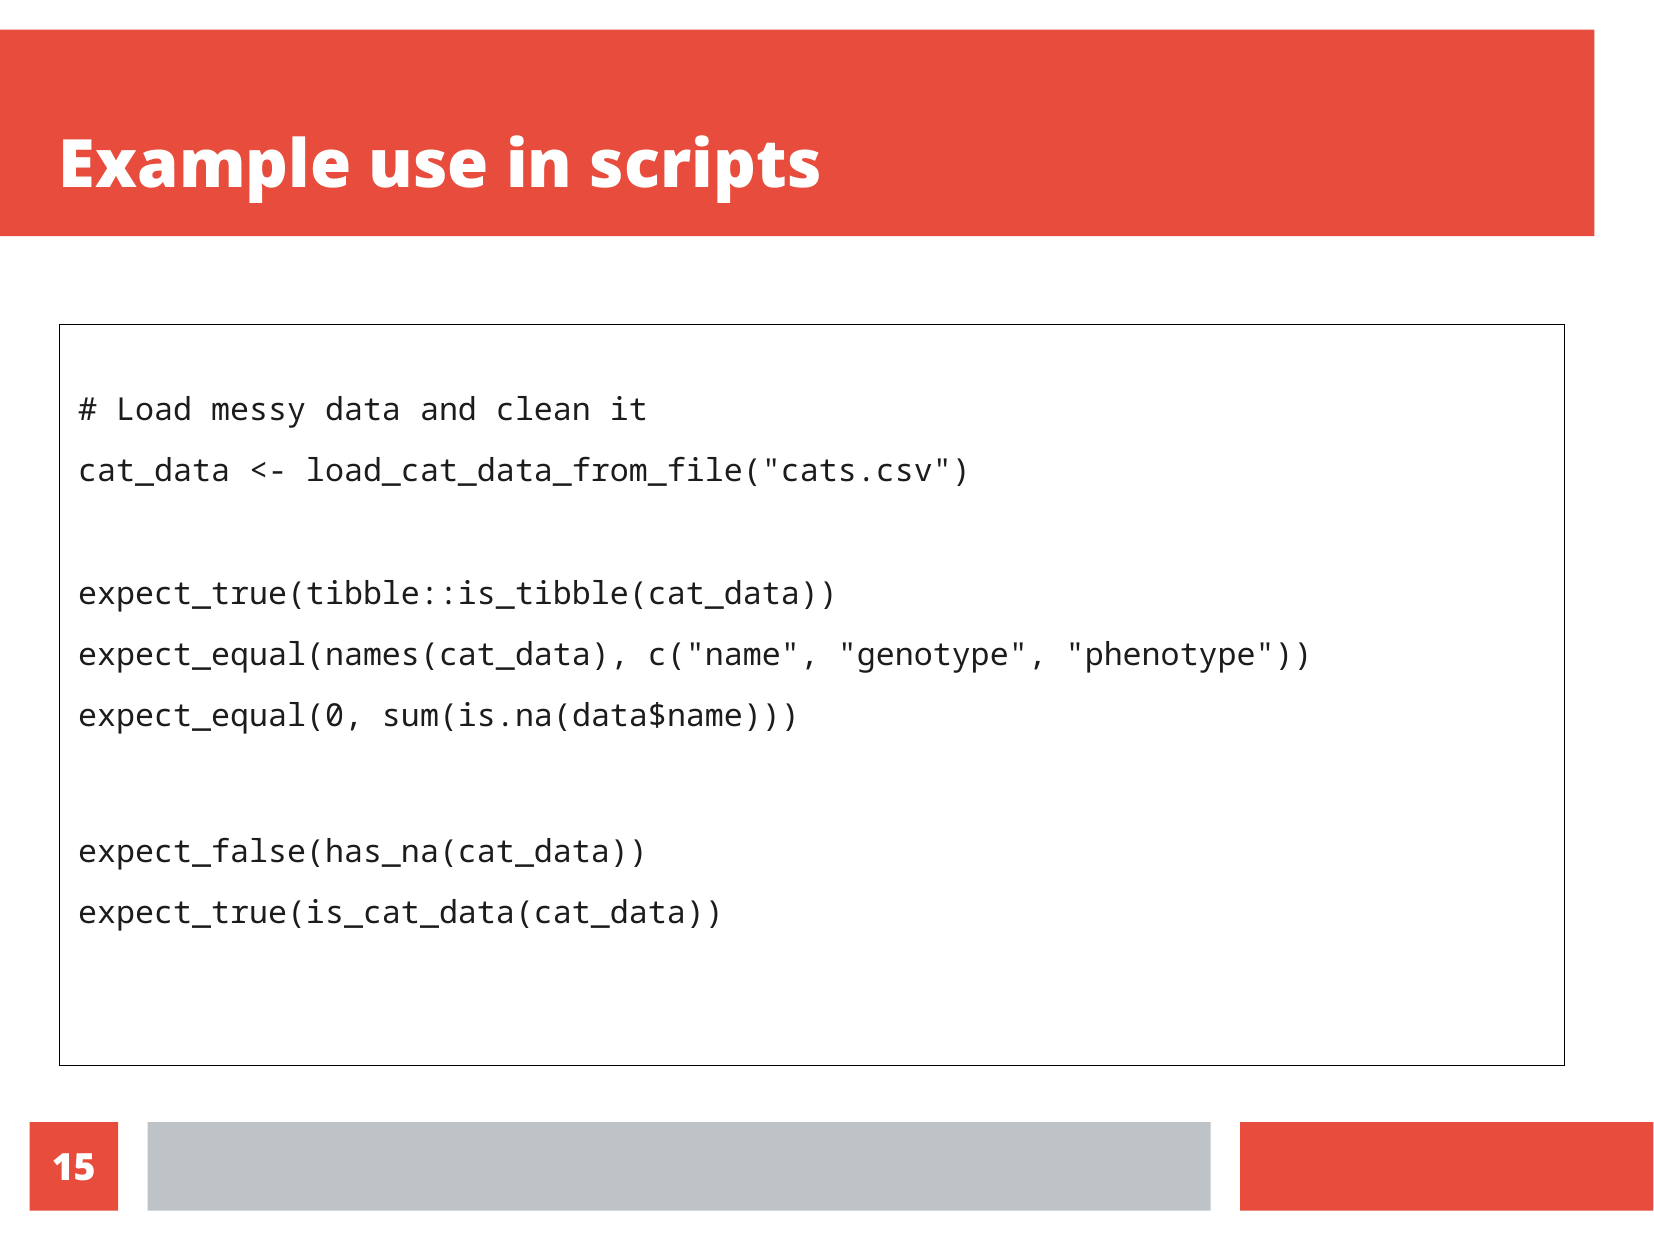

# Example use in scripts
 # Load messy data and clean it
 cat_data <- load_cat_data_from_file("cats.csv")
 expect_true(tibble::is_tibble(cat_data))
 expect_equal(names(cat_data), c("name", "genotype", "phenotype"))
 expect_equal(0, sum(is.na(data$name)))
 expect_false(has_na(cat_data))
 expect_true(is_cat_data(cat_data))
15